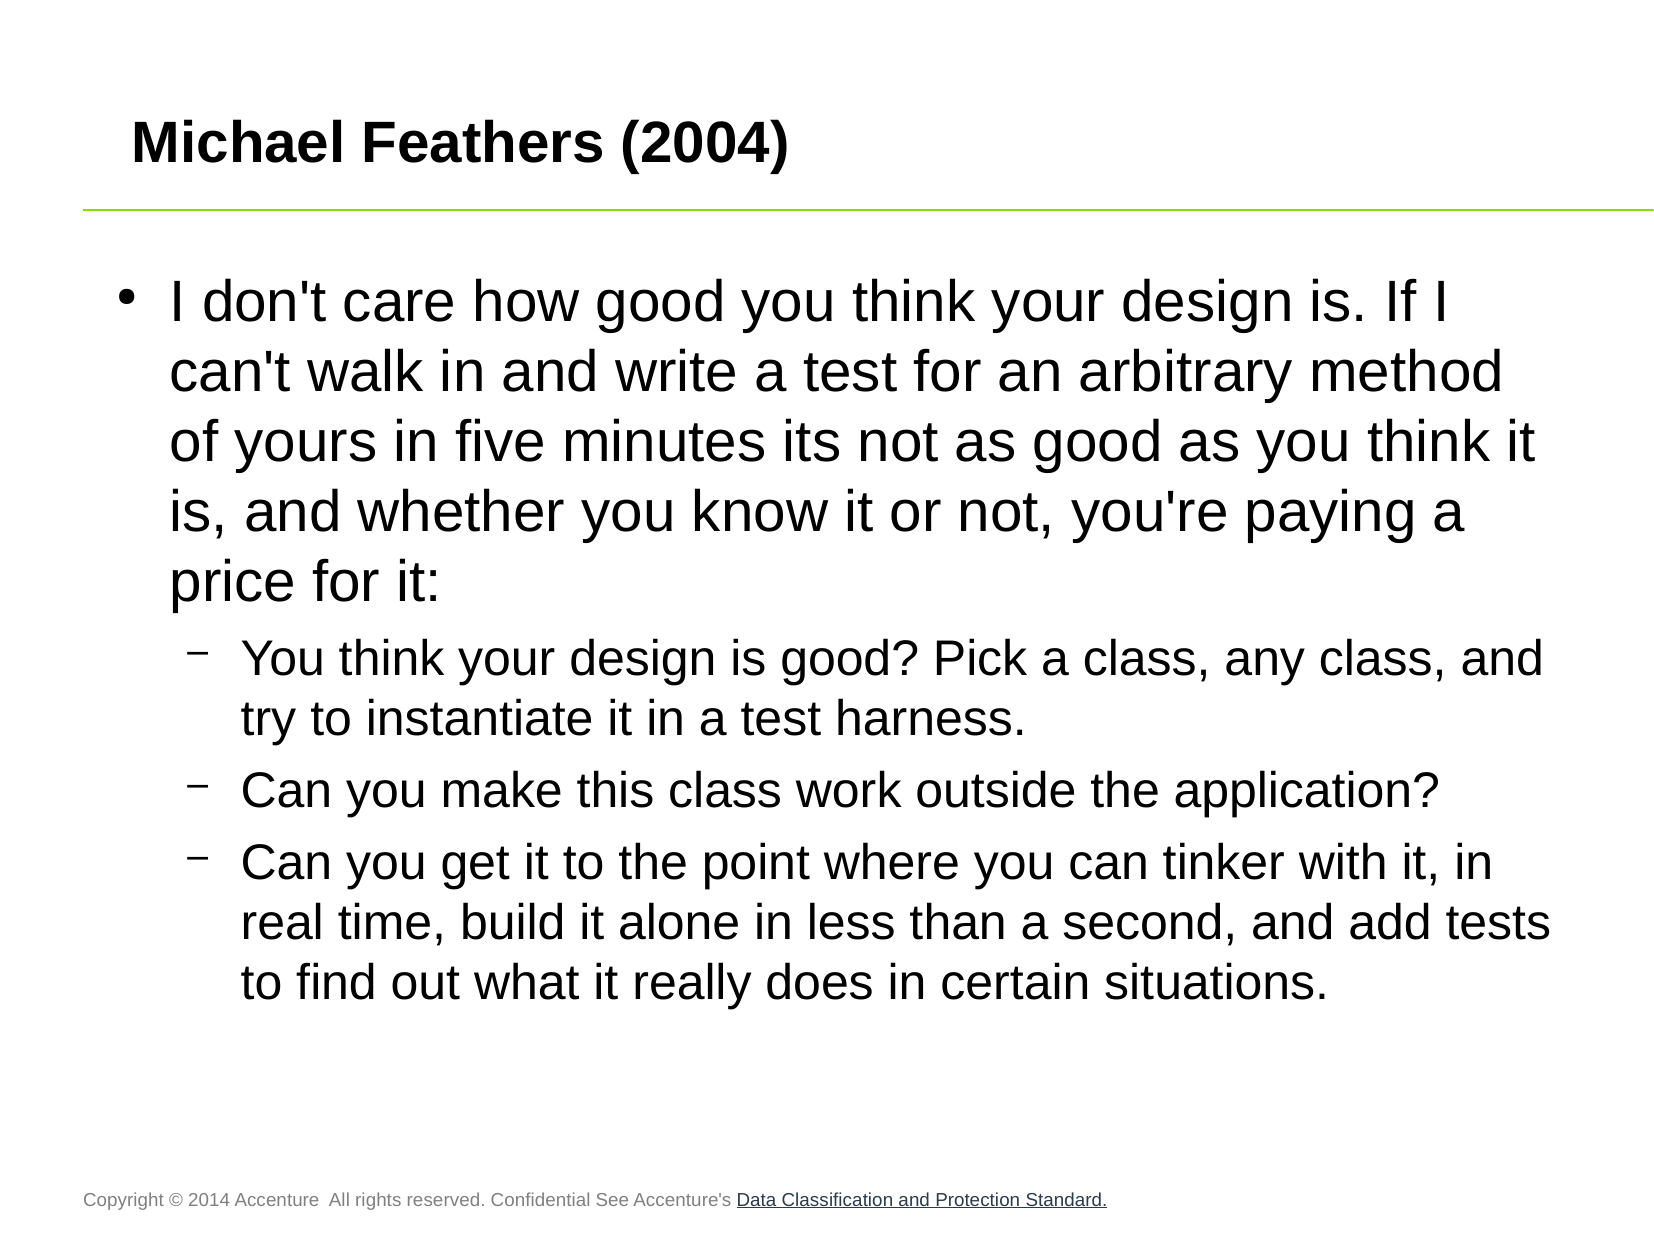

# Michael Feathers (2004)
I don't care how good you think your design is. If I can't walk in and write a test for an arbitrary method of yours in five minutes its not as good as you think it is, and whether you know it or not, you're paying a price for it:
You think your design is good? Pick a class, any class, and try to instantiate it in a test harness.
Can you make this class work outside the application?
Can you get it to the point where you can tinker with it, in real time, build it alone in less than a second, and add tests to find out what it really does in certain situations.